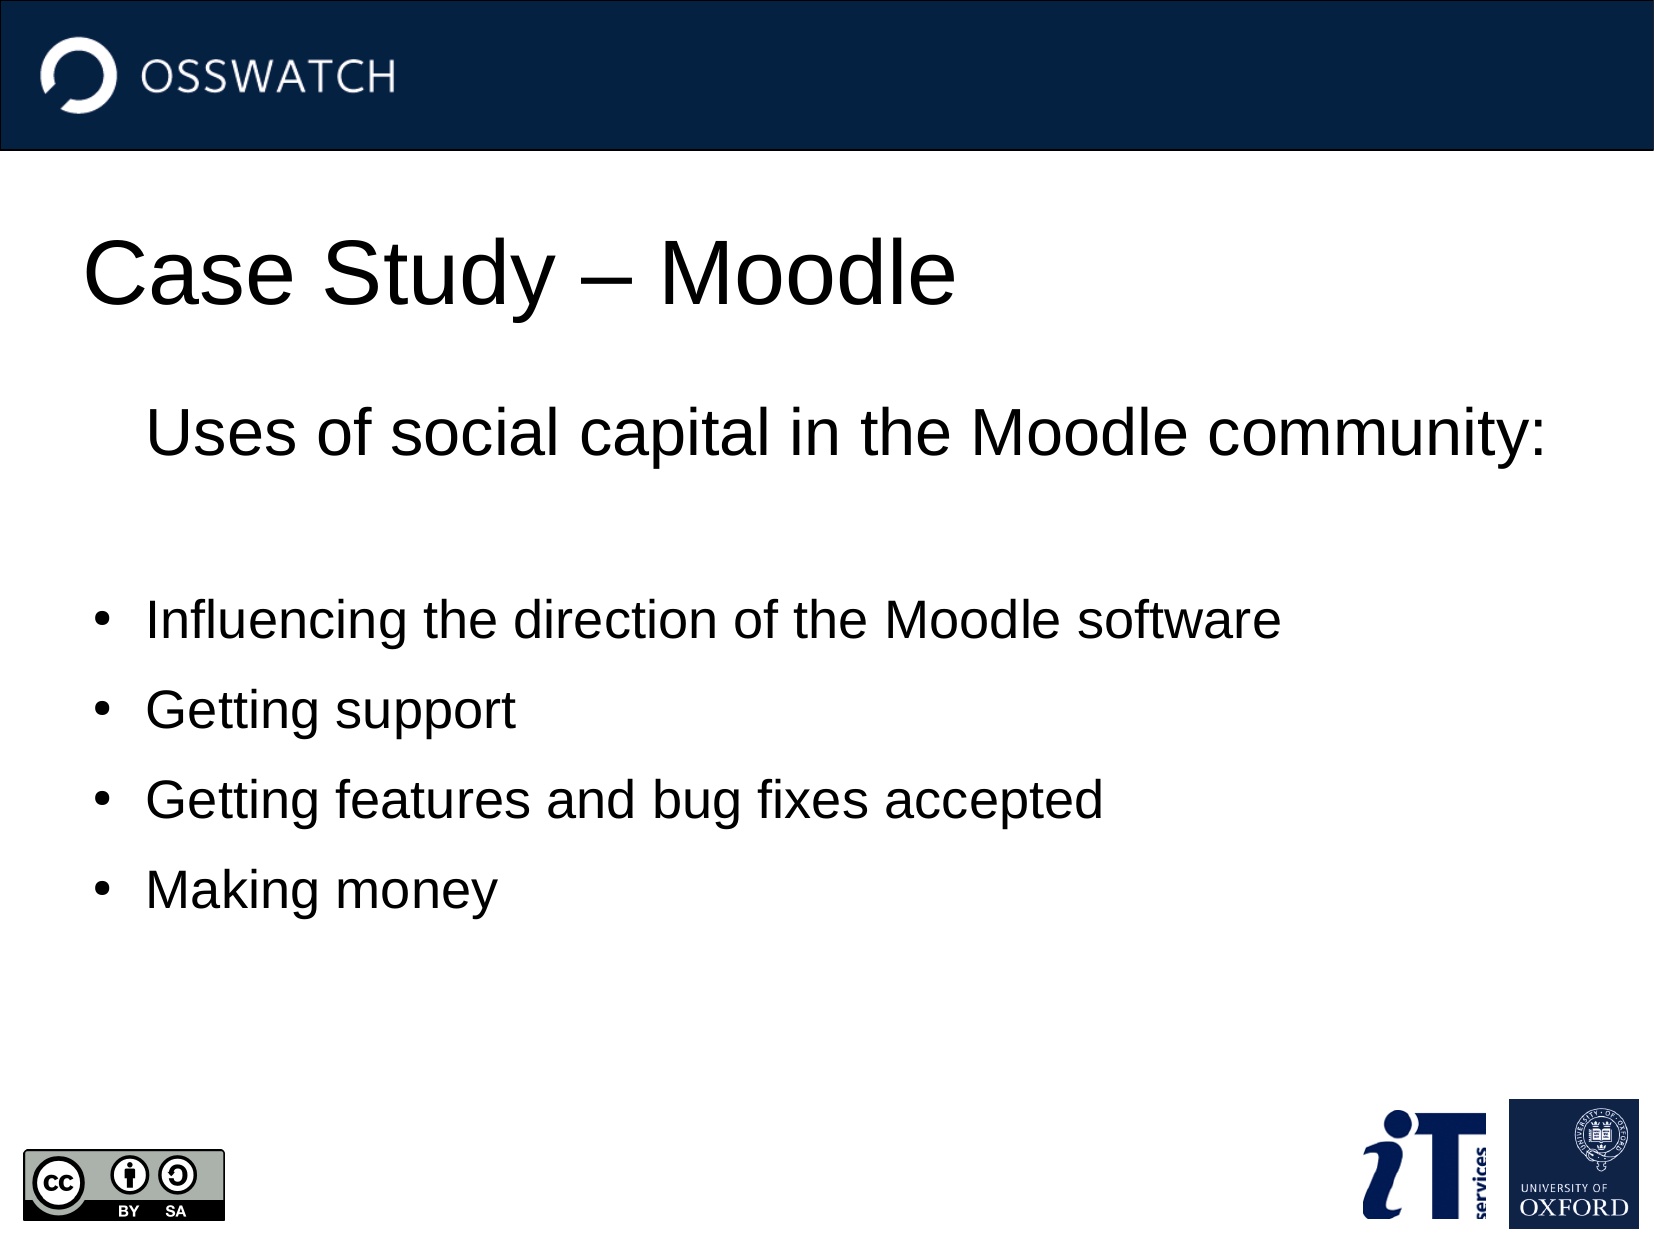

# Case Study – Moodle
Uses of social capital in the Moodle community:
Influencing the direction of the Moodle software
Getting support
Getting features and bug fixes accepted
Making money